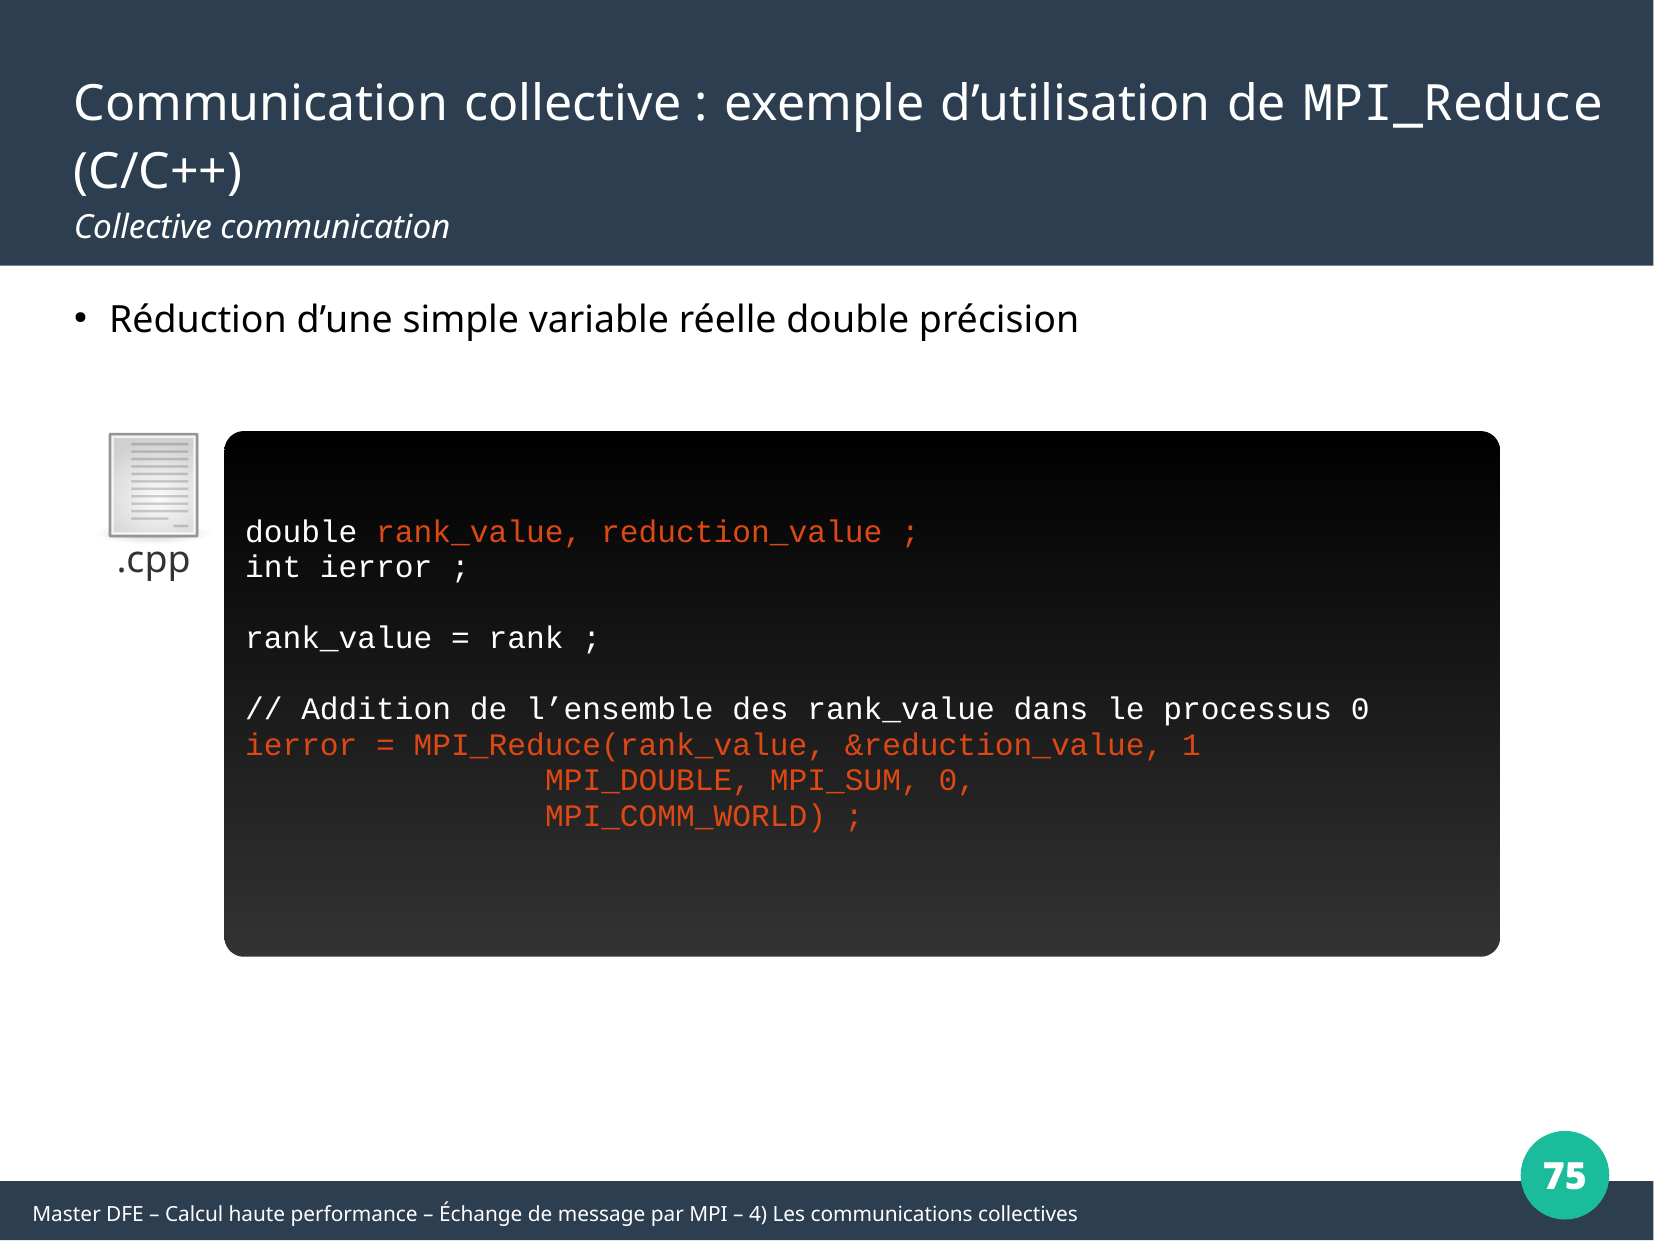

Communication collective : exemple d’utilisation de MPI_Reduce (C/C++)
Collective communication
Réduction d’une simple variable réelle double précision
double rank_value, reduction_value ;
int ierror ;
rank_value = rank ;
// Addition de l’ensemble des rank_value dans le processus 0
ierror = MPI_Reduce(rank_value, &reduction_value, 1
 MPI_DOUBLE, MPI_SUM, 0,
 MPI_COMM_WORLD) ;
.cpp
75
Master DFE – Calcul haute performance – Échange de message par MPI – 4) Les communications collectives